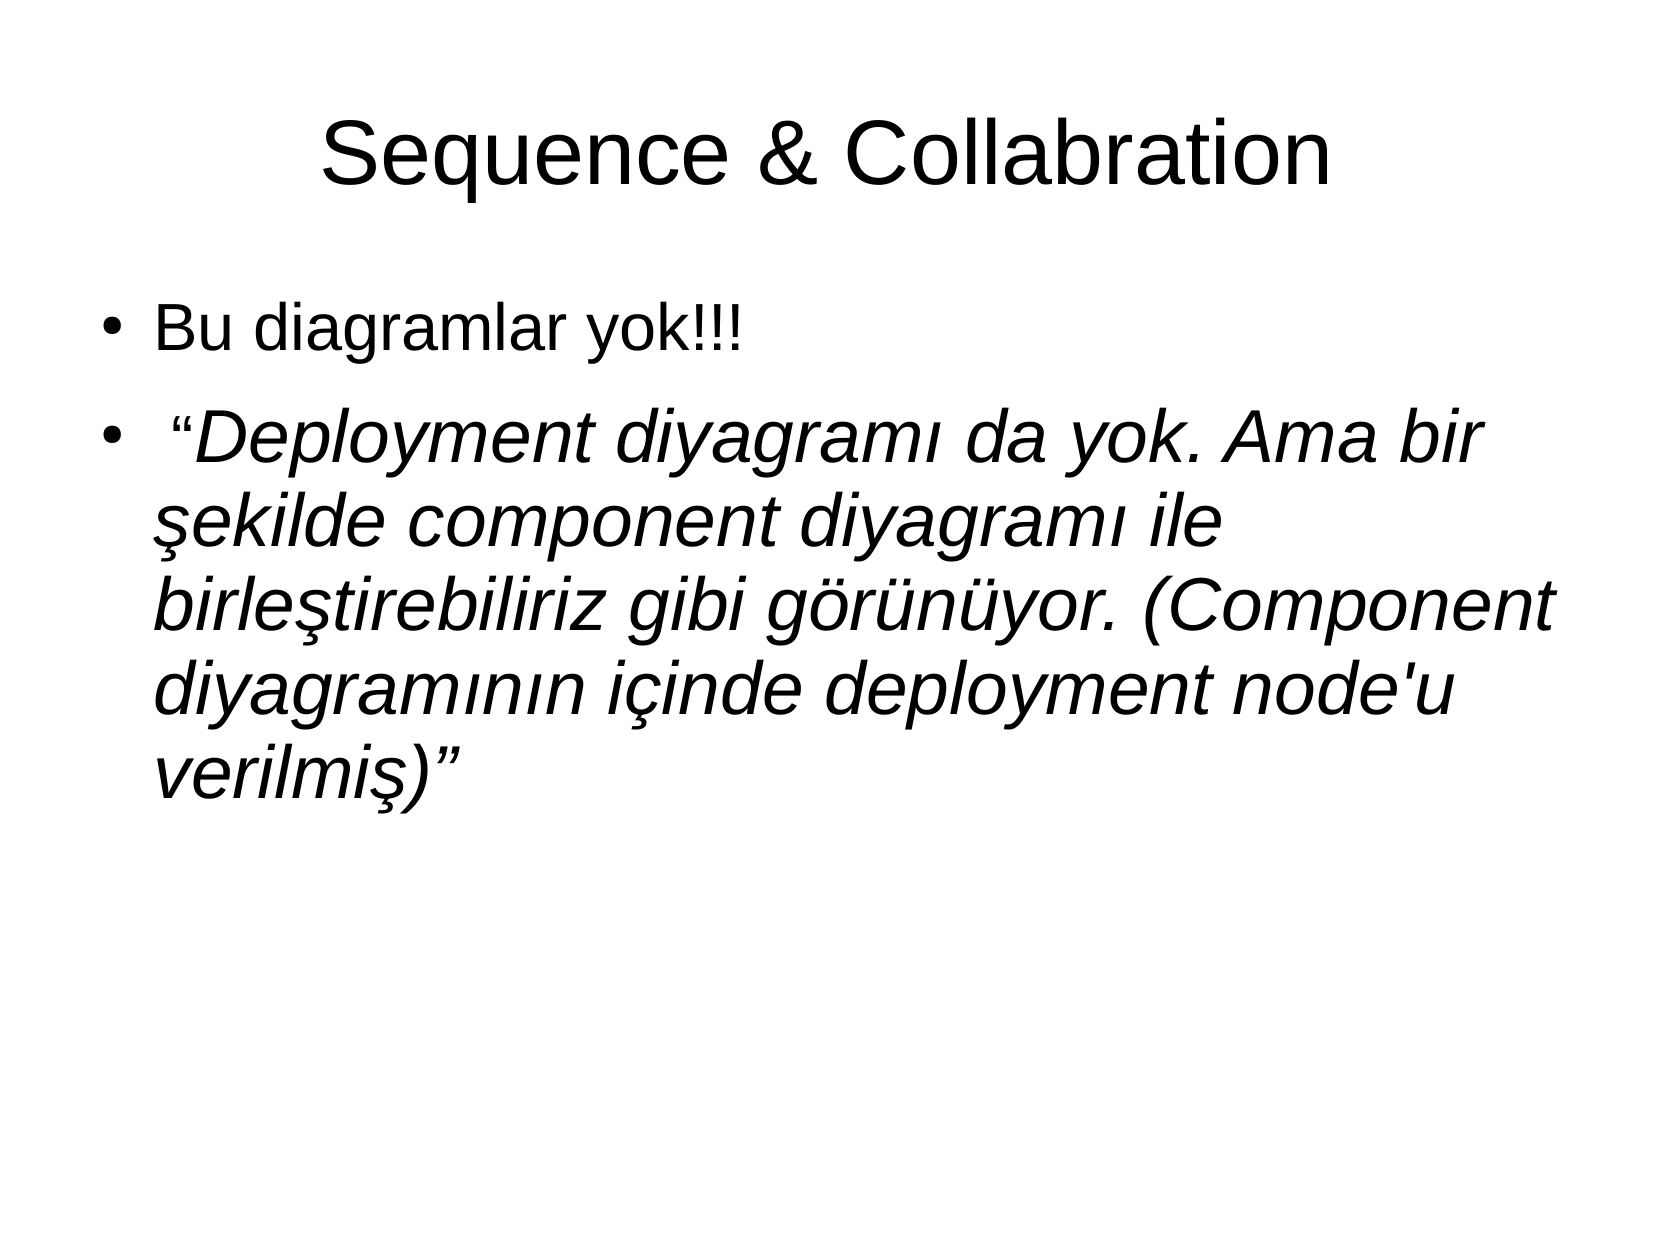

# Sequence & Collabration
Bu diagramlar yok!!!
 “Deployment diyagramı da yok. Ama bir şekilde component diyagramı ile birleştirebiliriz gibi görünüyor. (Component diyagramının içinde deployment node'u verilmiş)”